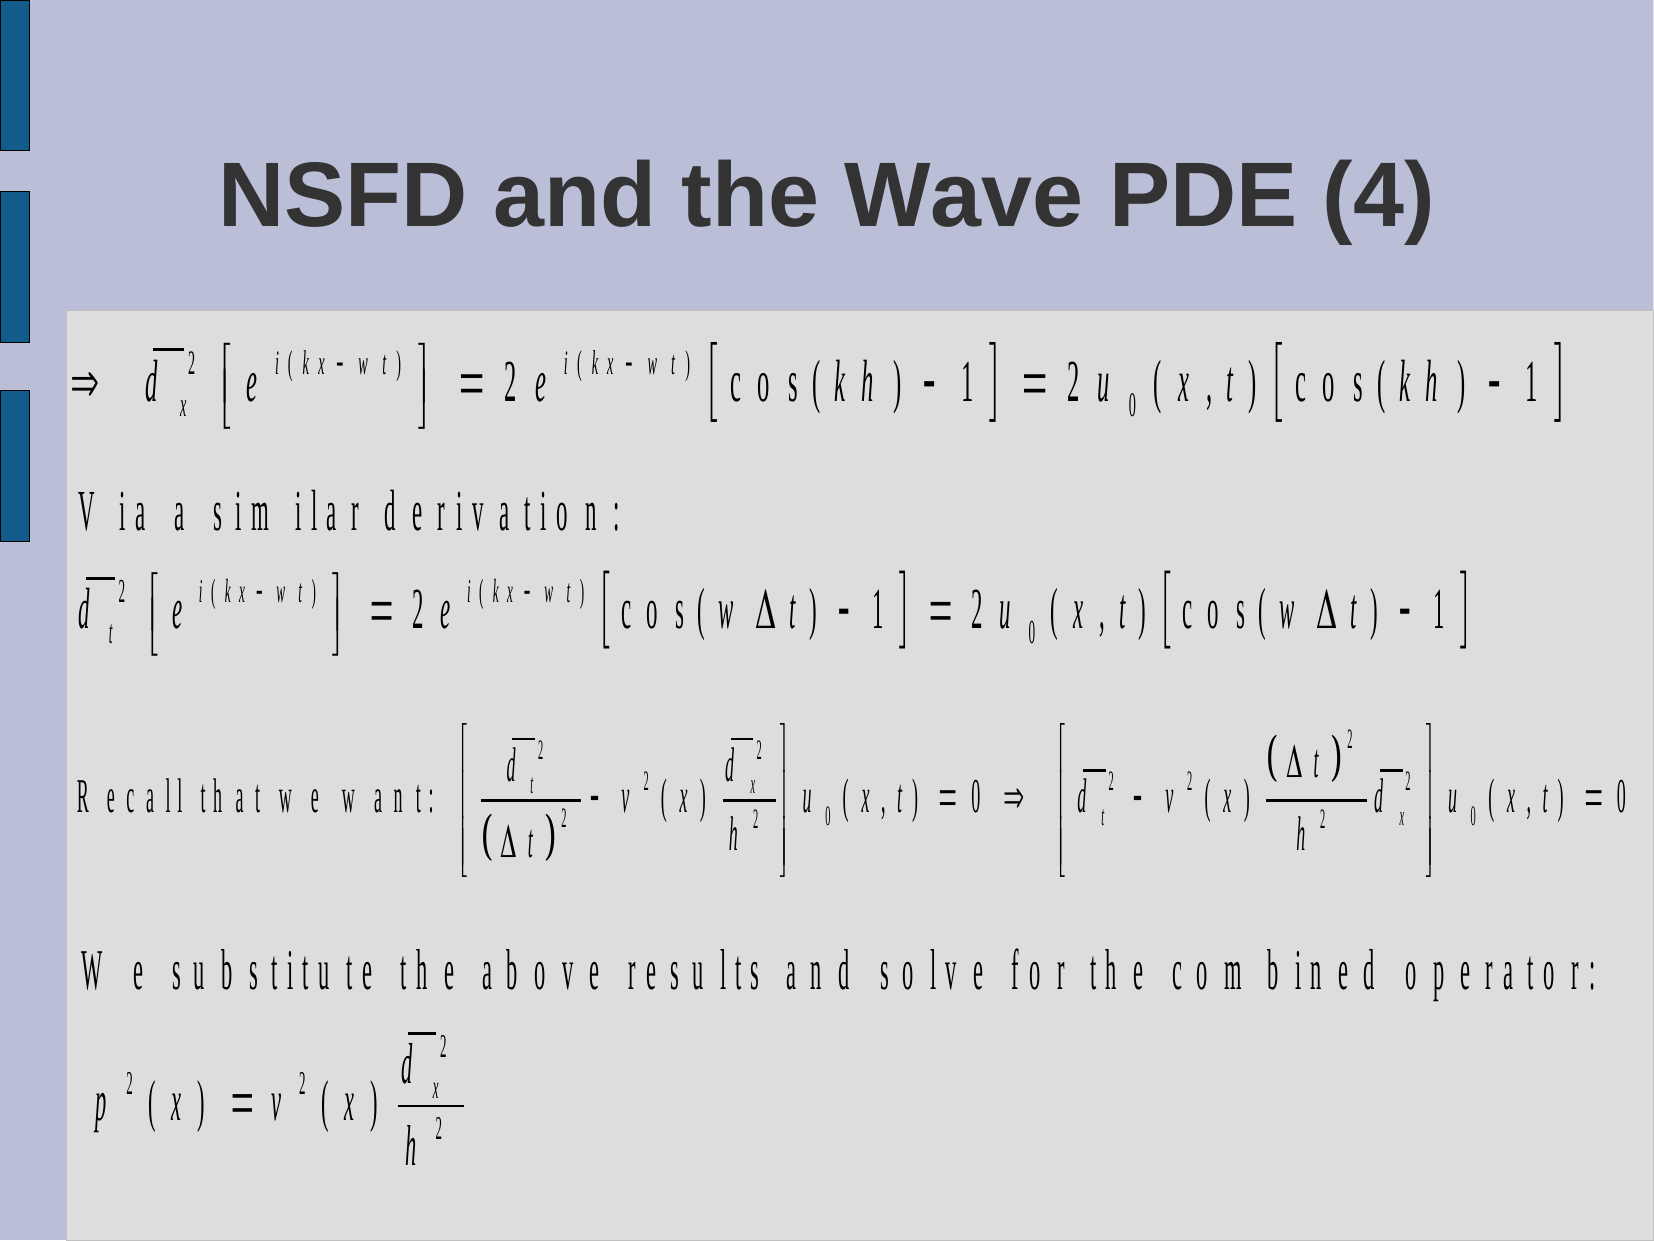

# NSFD and the Wave PDE (4)